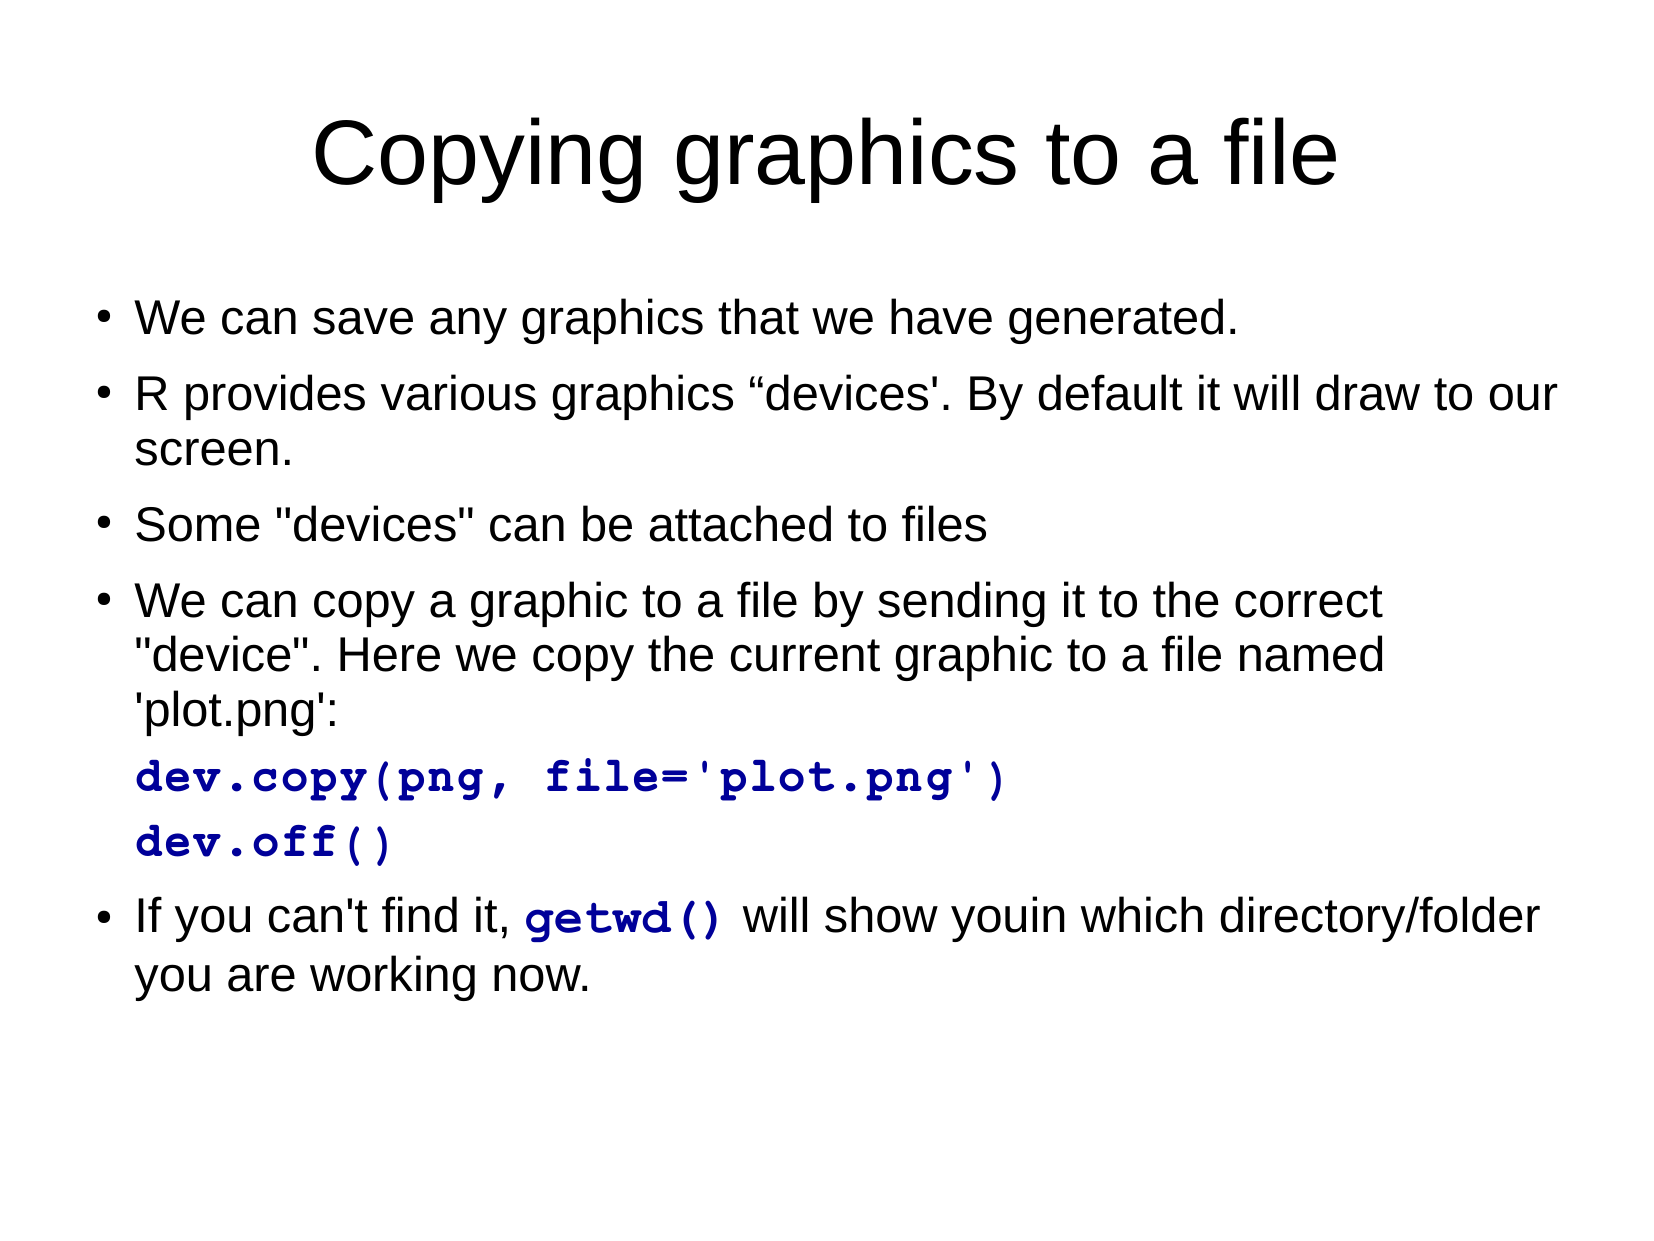

# Copying graphics to a file
We can save any graphics that we have generated.
R provides various graphics “devices'. By default it will draw to our screen.
Some "devices" can be attached to files
We can copy a graphic to a file by sending it to the correct "device". Here we copy the current graphic to a file named 'plot.png':
dev.copy(png, file='plot.png')
dev.off()
If you can't find it, getwd() will show youin which directory/folder you are working now.